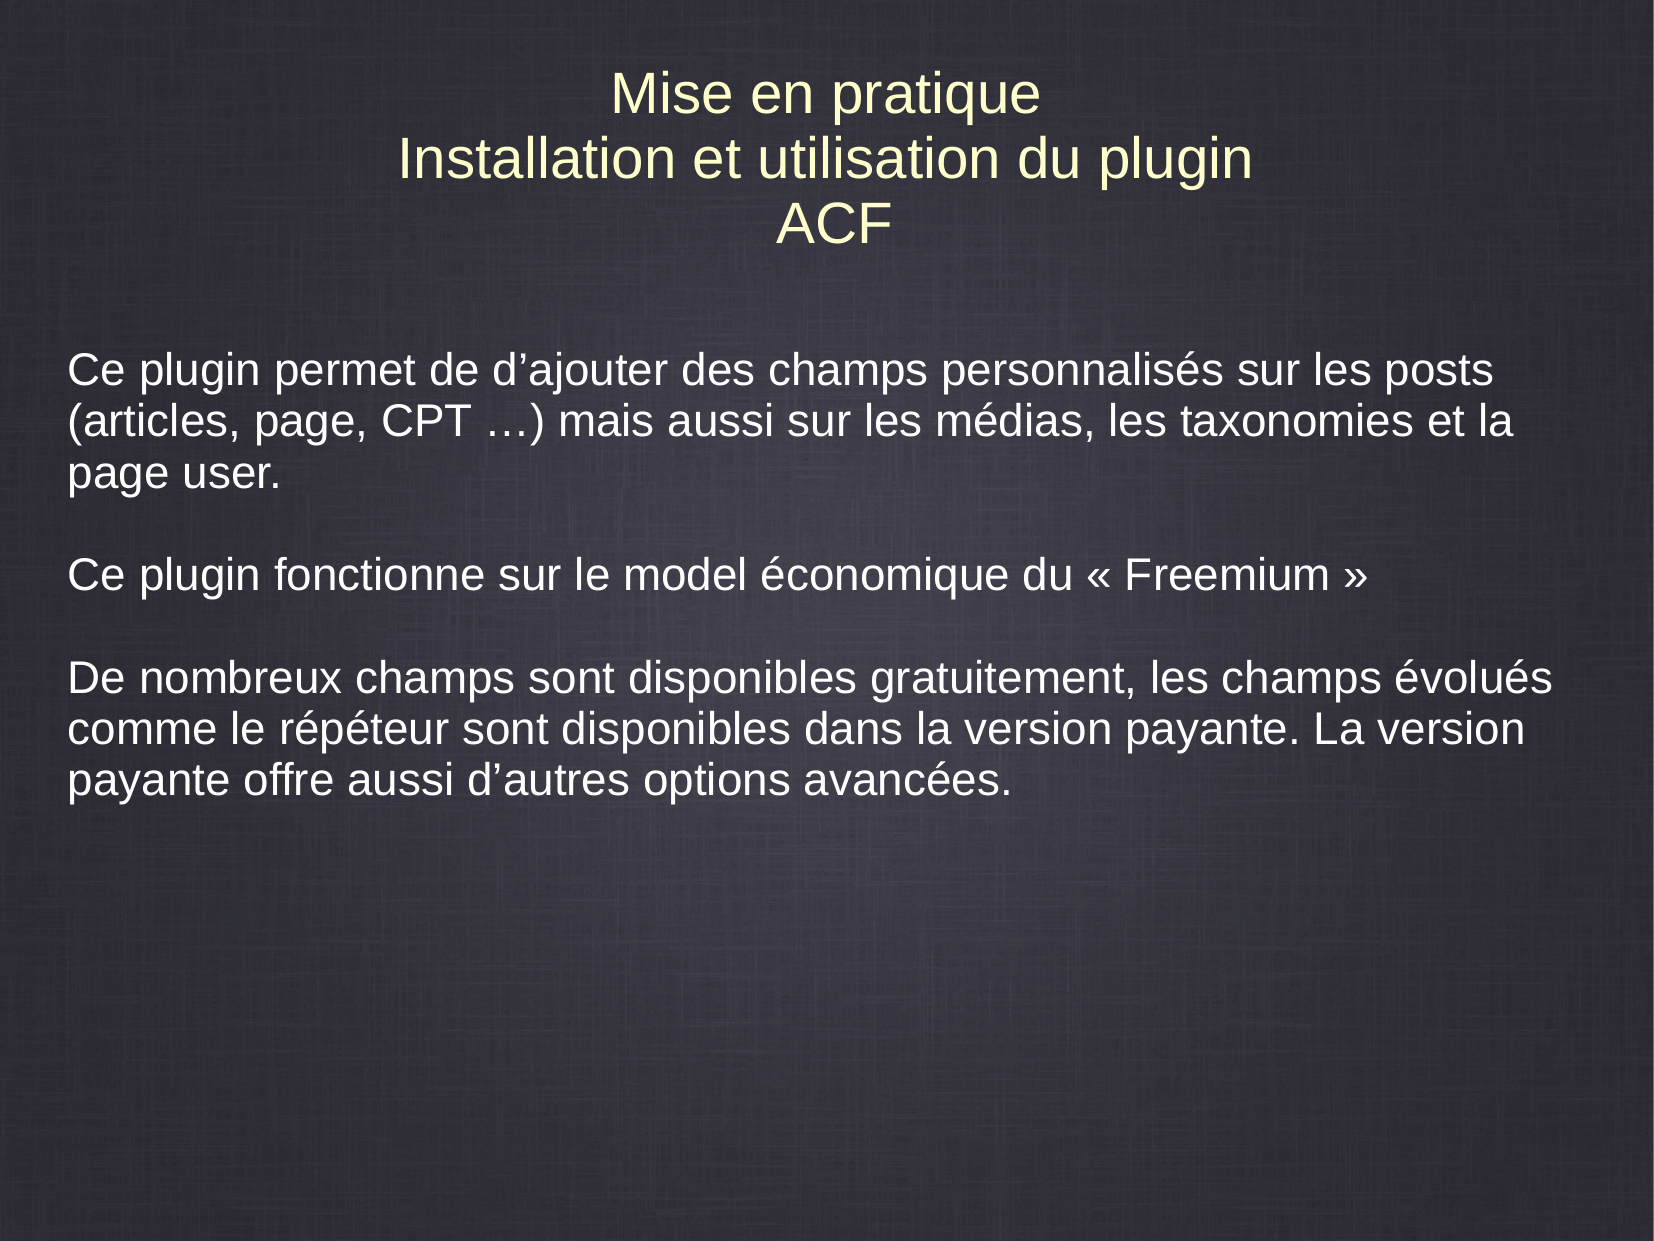

Mise en pratique
Installation et utilisation du plugin
 ACF
Ce plugin permet de d’ajouter des champs personnalisés sur les posts (articles, page, CPT …) mais aussi sur les médias, les taxonomies et la page user.
Ce plugin fonctionne sur le model économique du « Freemium »
De nombreux champs sont disponibles gratuitement, les champs évolués comme le répéteur sont disponibles dans la version payante. La version payante offre aussi d’autres options avancées.